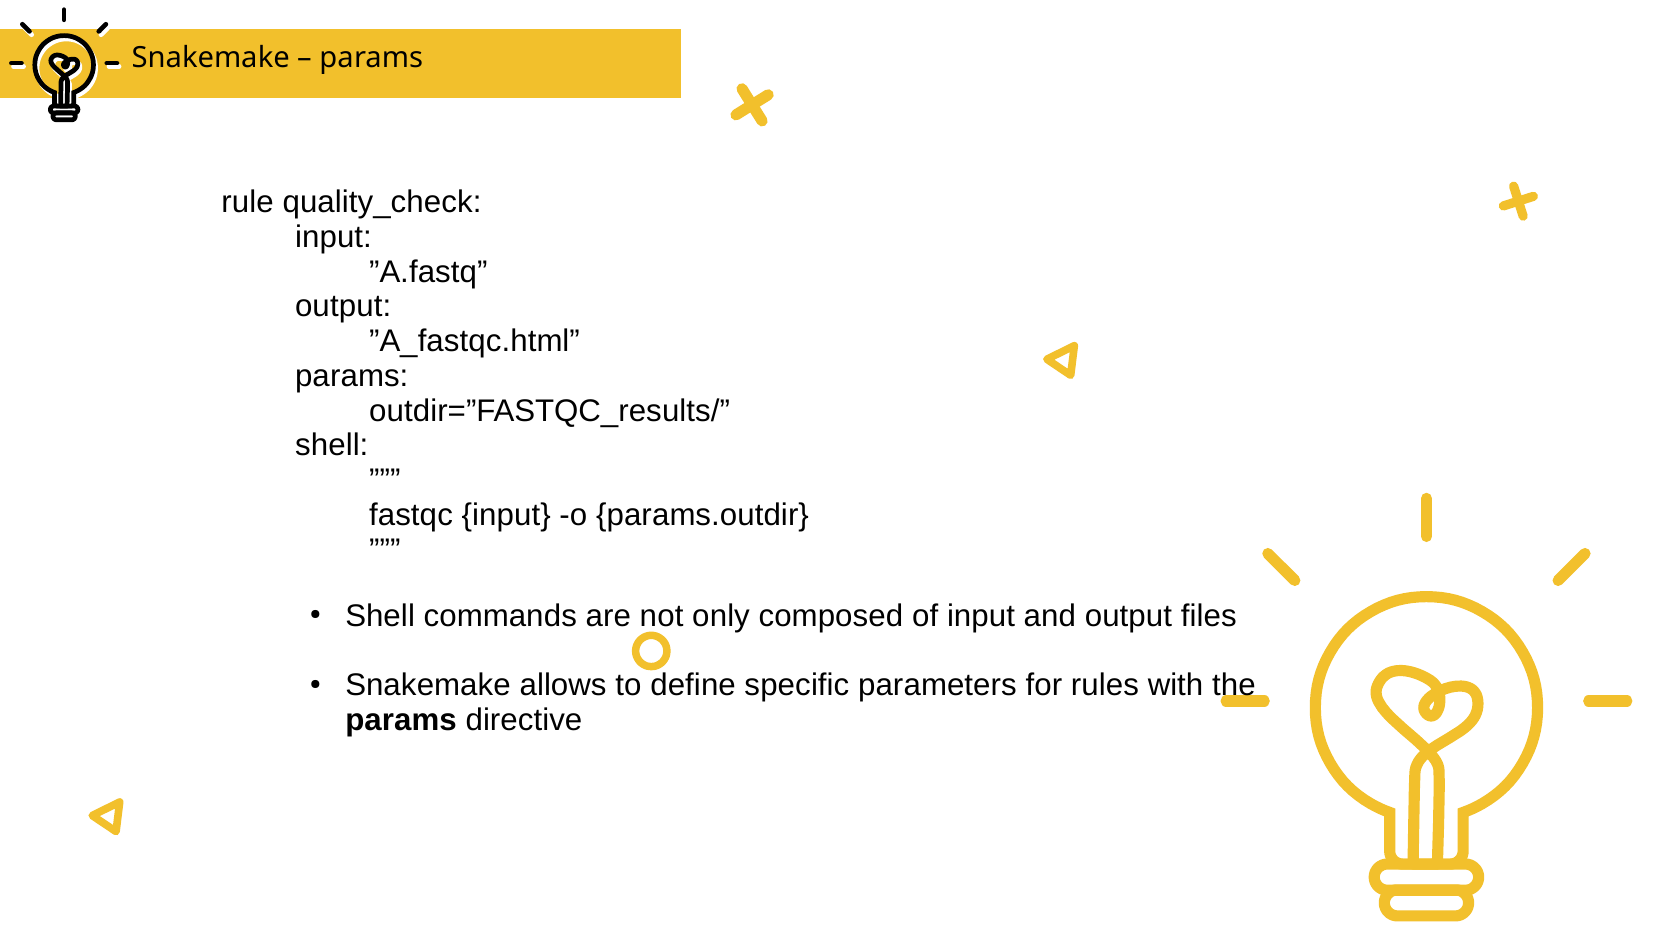

# Snakemake – params
rule quality_check:
	input:
		”A.fastq”
	output:
		”A_fastqc.html”
	params:
		outdir=”FASTQC_results/”
	shell:
		”””
		fastqc {input} -o {params.outdir}
		”””
Shell commands are not only composed of input and output files
Snakemake allows to define specific parameters for rules with the params directive